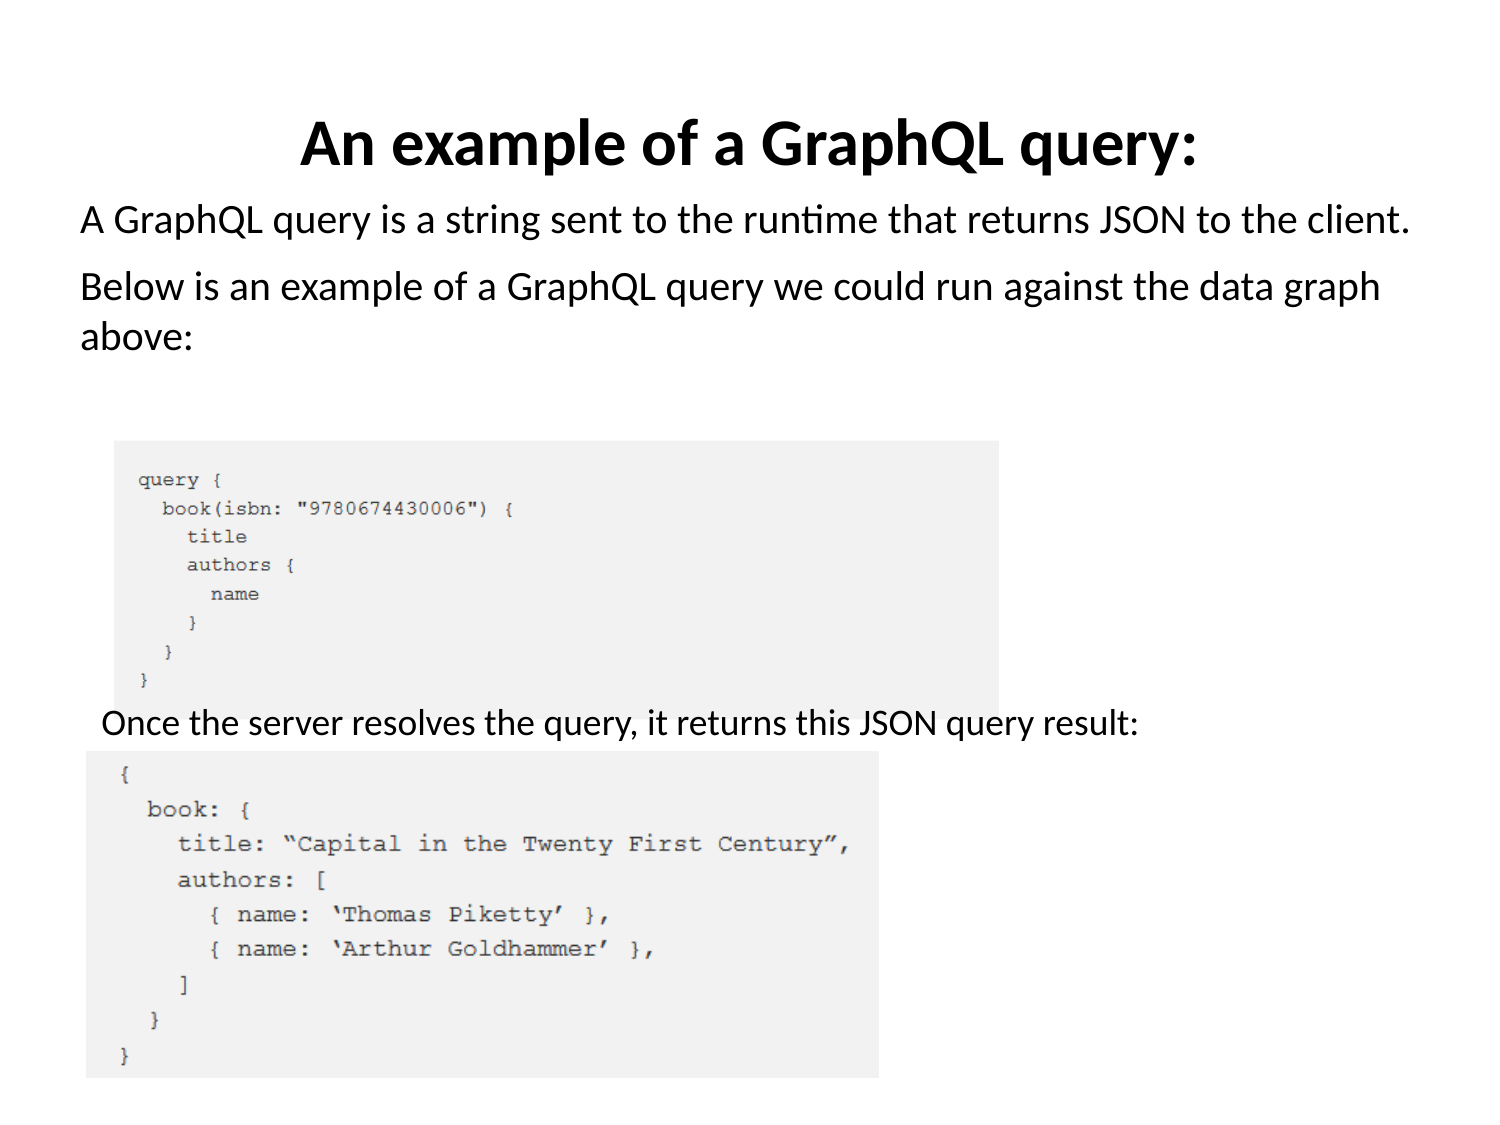

# An example of a GraphQL query:
A GraphQL query is a string sent to the runtime that returns JSON to the client.
Below is an example of a GraphQL query we could run against the data graph above:
Once the server resolves the query, it returns this JSON query result: